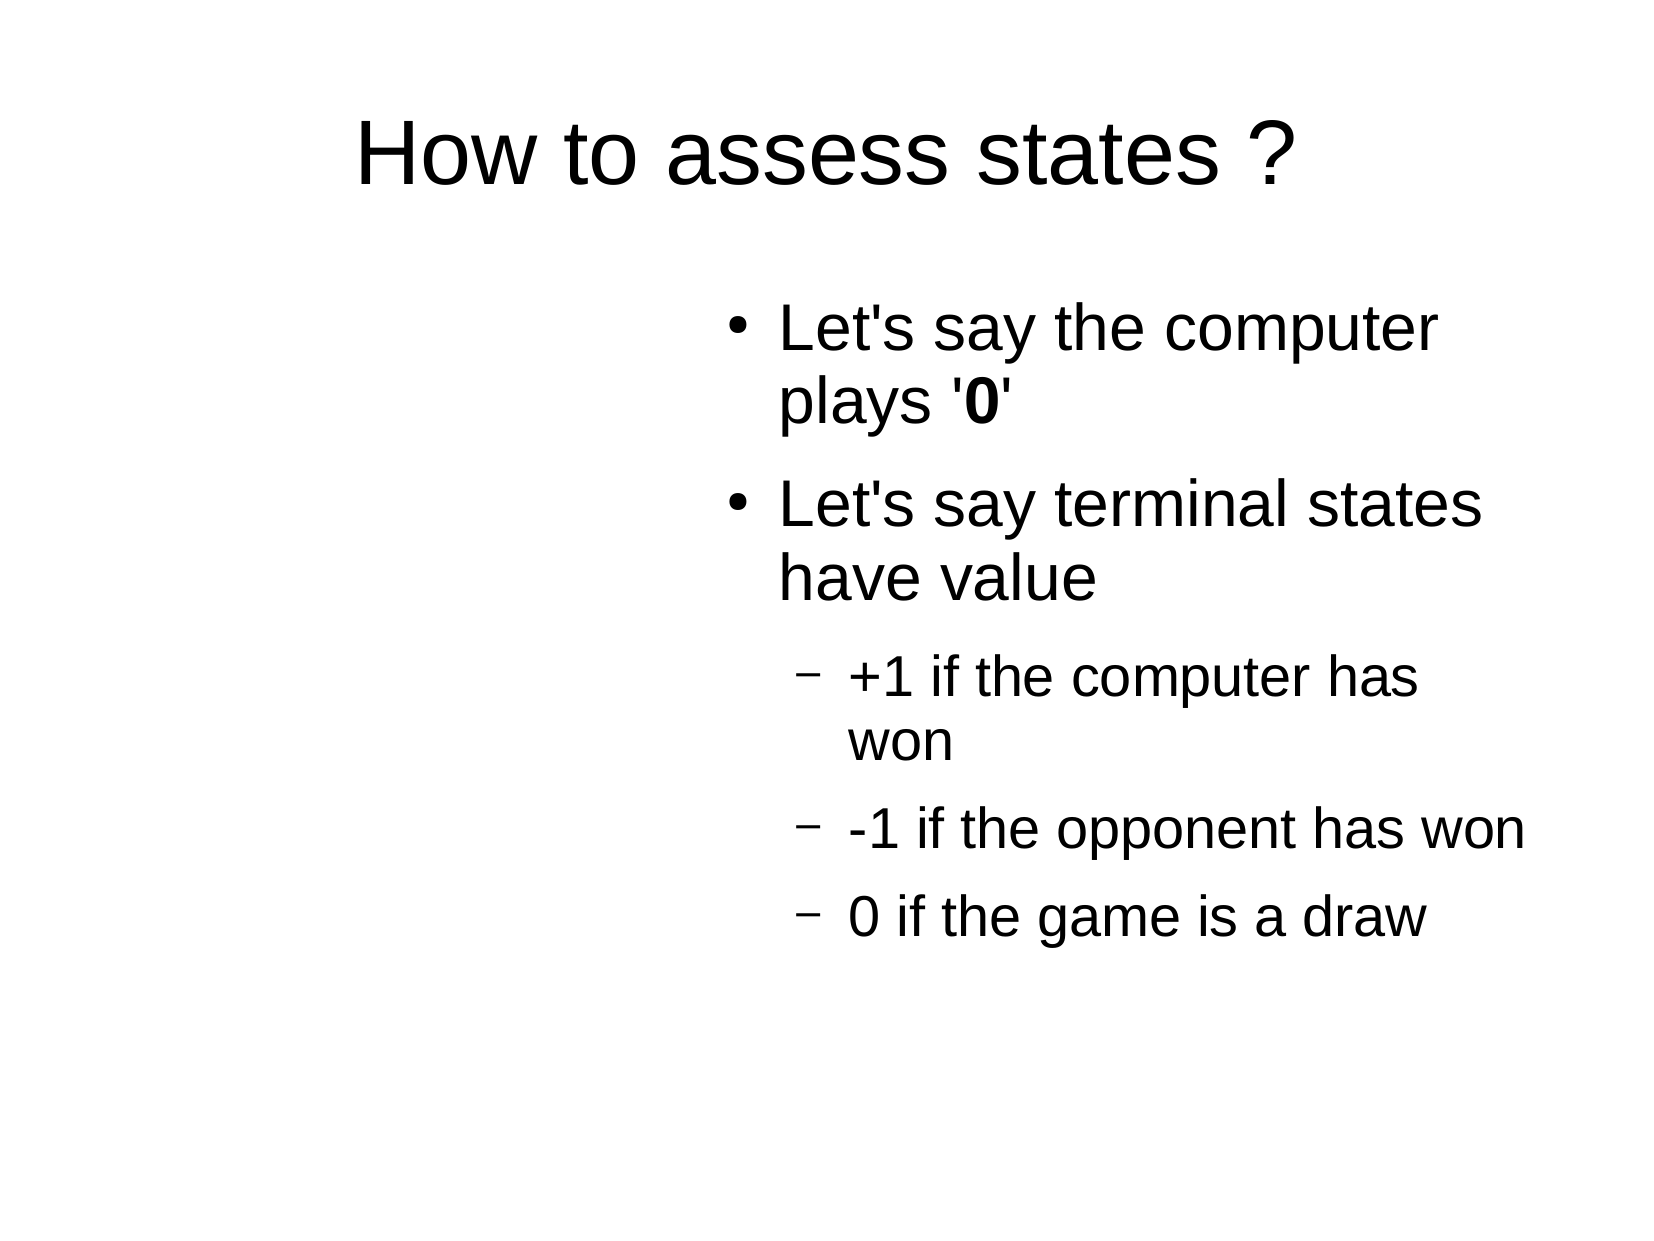

# How to assess states ?
Let's say the computer plays '0'
Let's say terminal states have value
+1 if the computer has won
-1 if the opponent has won
0 if the game is a draw